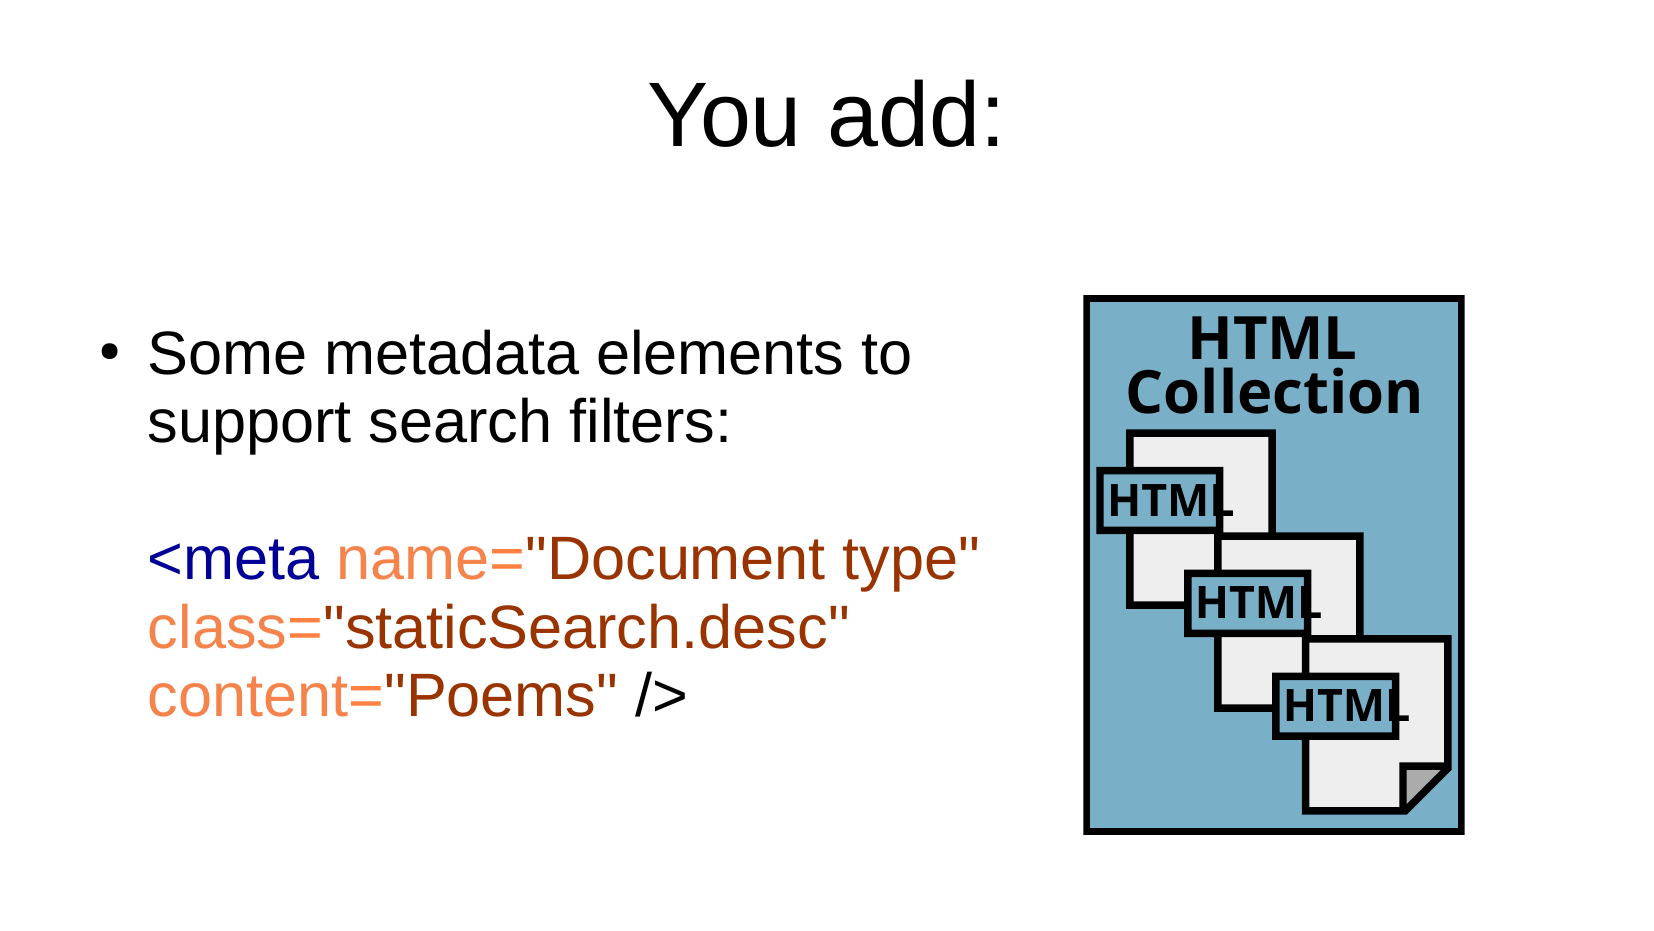

# You add:
Some metadata elements to support search filters:
<meta name="Document type" class="staticSearch.desc" content="Poems" />